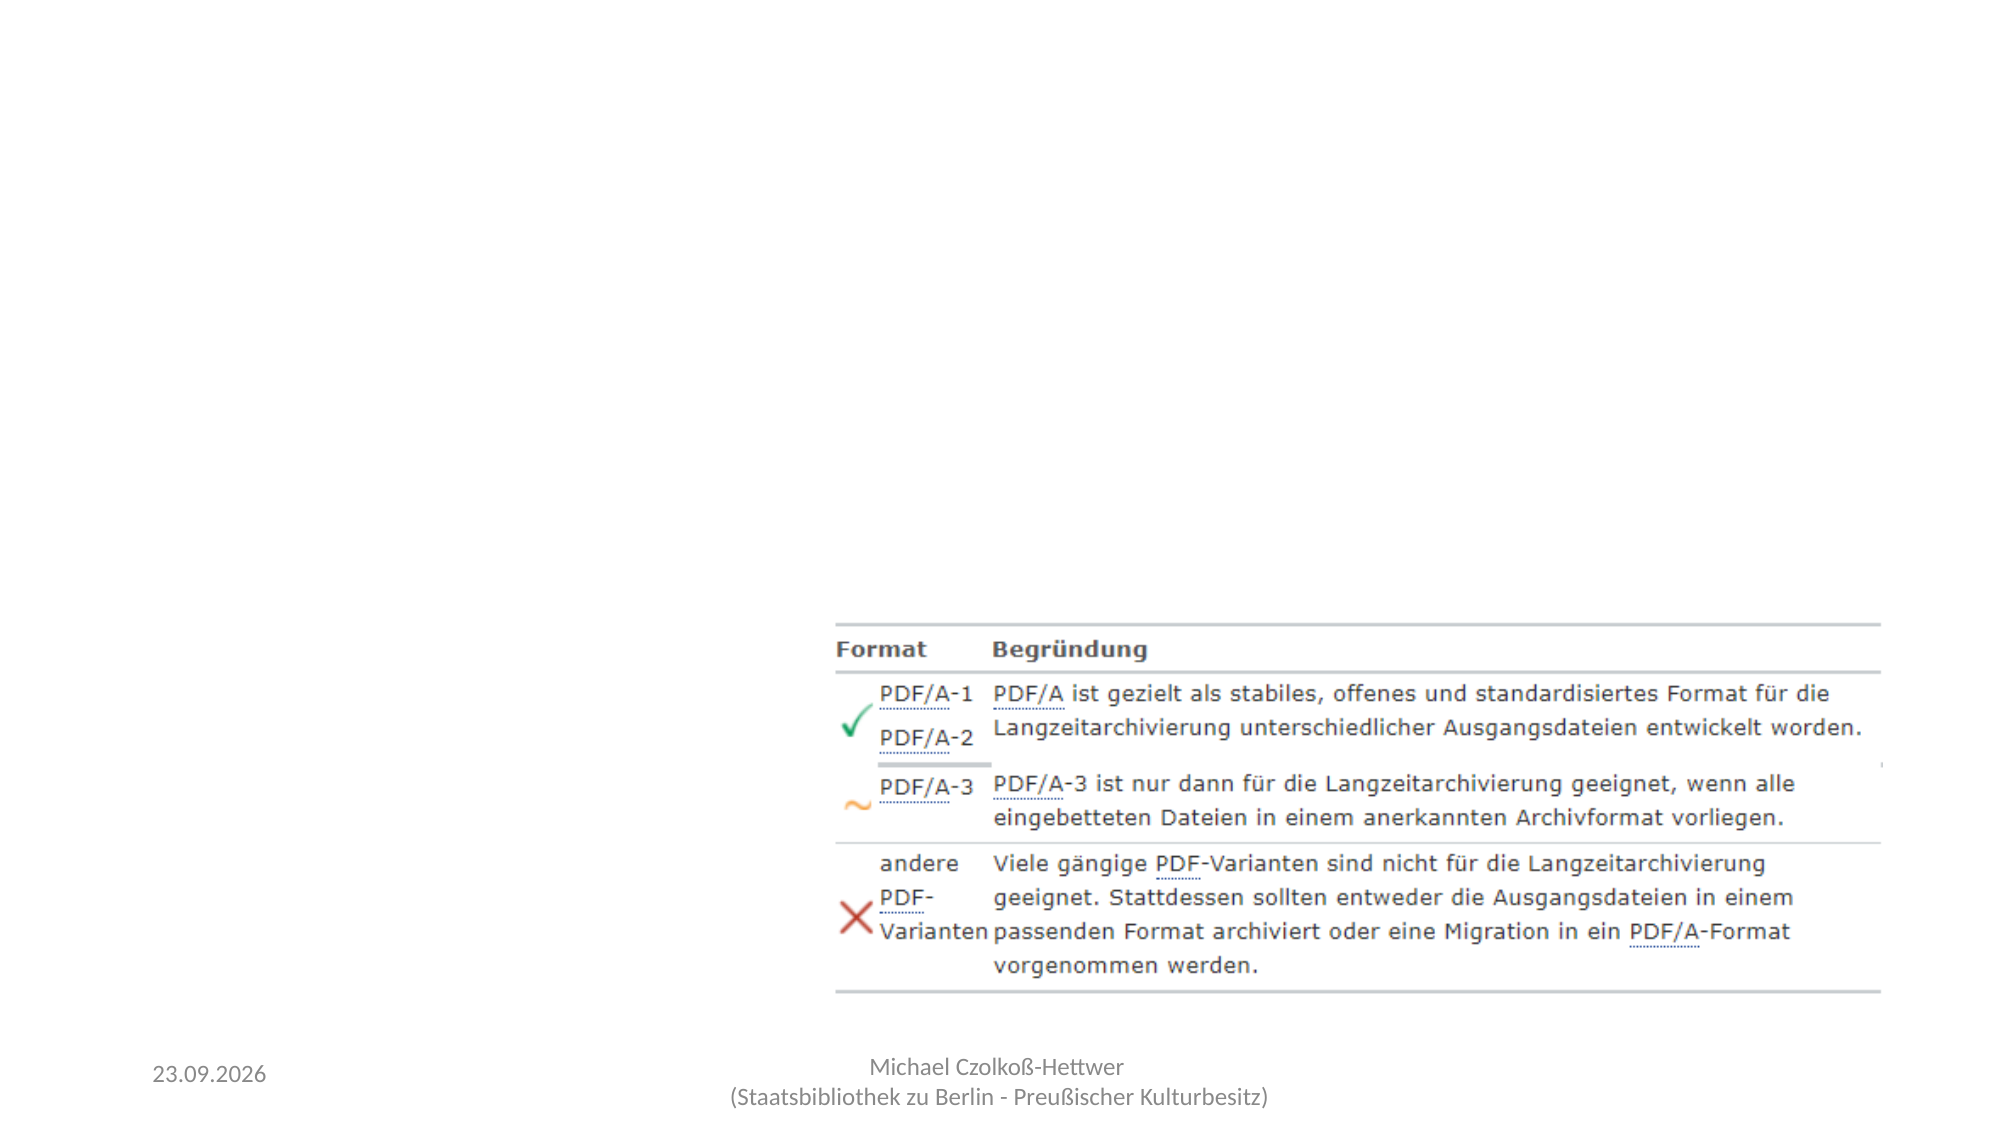

# III. Basiswissen – Datenformate
D) Datenformate
Anforderungen (idealiter): weit verbreitet und standardisiert, nicht proprietär, offen dokumentiert, verlustfreie oder keine Kompression, einfach dekodierbar oder unmittelbar lesbar
Siehe: IT-Empfehlungen für den nachhaltigen Umgang mit digitalen Daten in den Altertumswissenschaften, hg. v. IANUS / Forschungsdatenzentrum Archäologie & Altertumswissenschaften: Dateiformate, Version 1.0, Stand 11.2017 (DOI:10.13149/000.111000-a)
Screenshot der zitierten Homepage
Michael Czolkoß-Hettwer
(Staatsbibliothek zu Berlin - Preußischer Kulturbesitz)